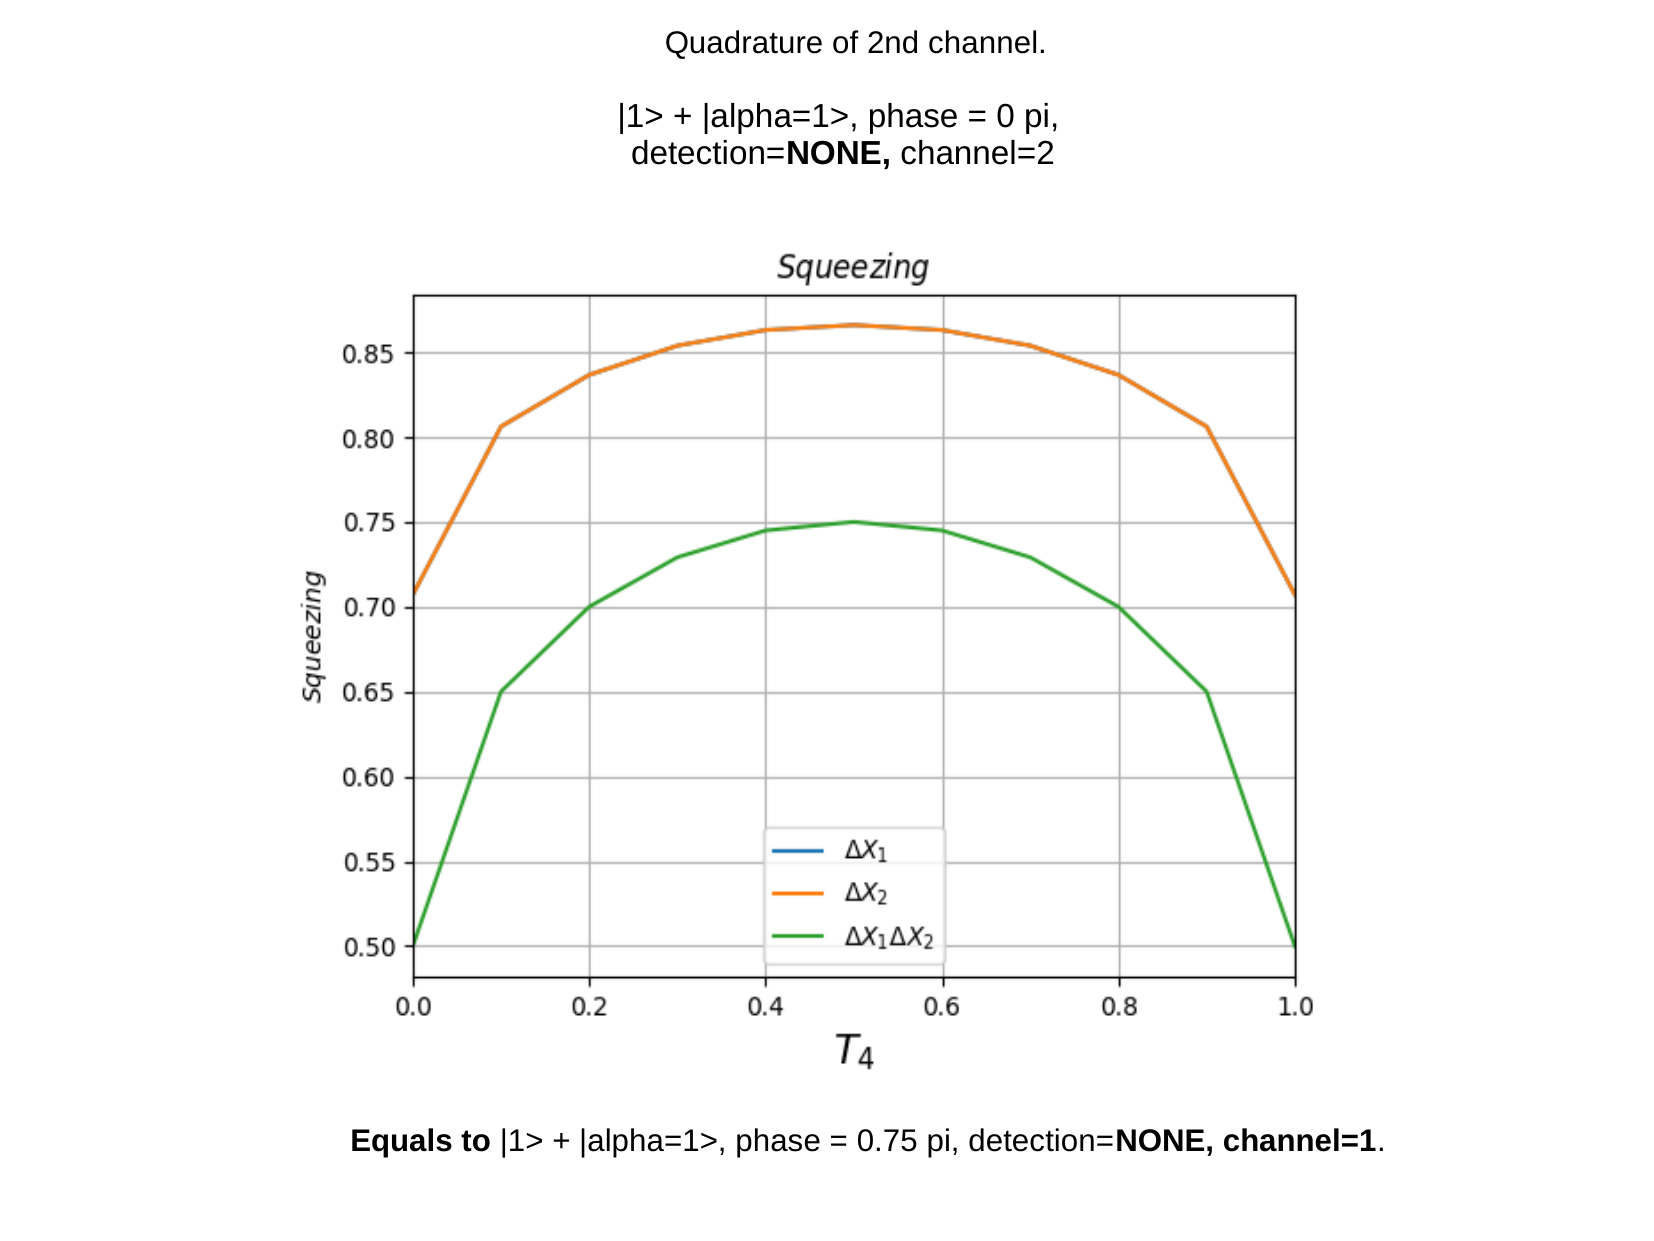

# Quadrature of 2nd channel.
|1> + |alpha=1>, phase = 0 pi,
 detection=NONE, channel=2
Equals to |1> + |alpha=1>, phase = 0.75 pi, detection=NONE, channel=1.